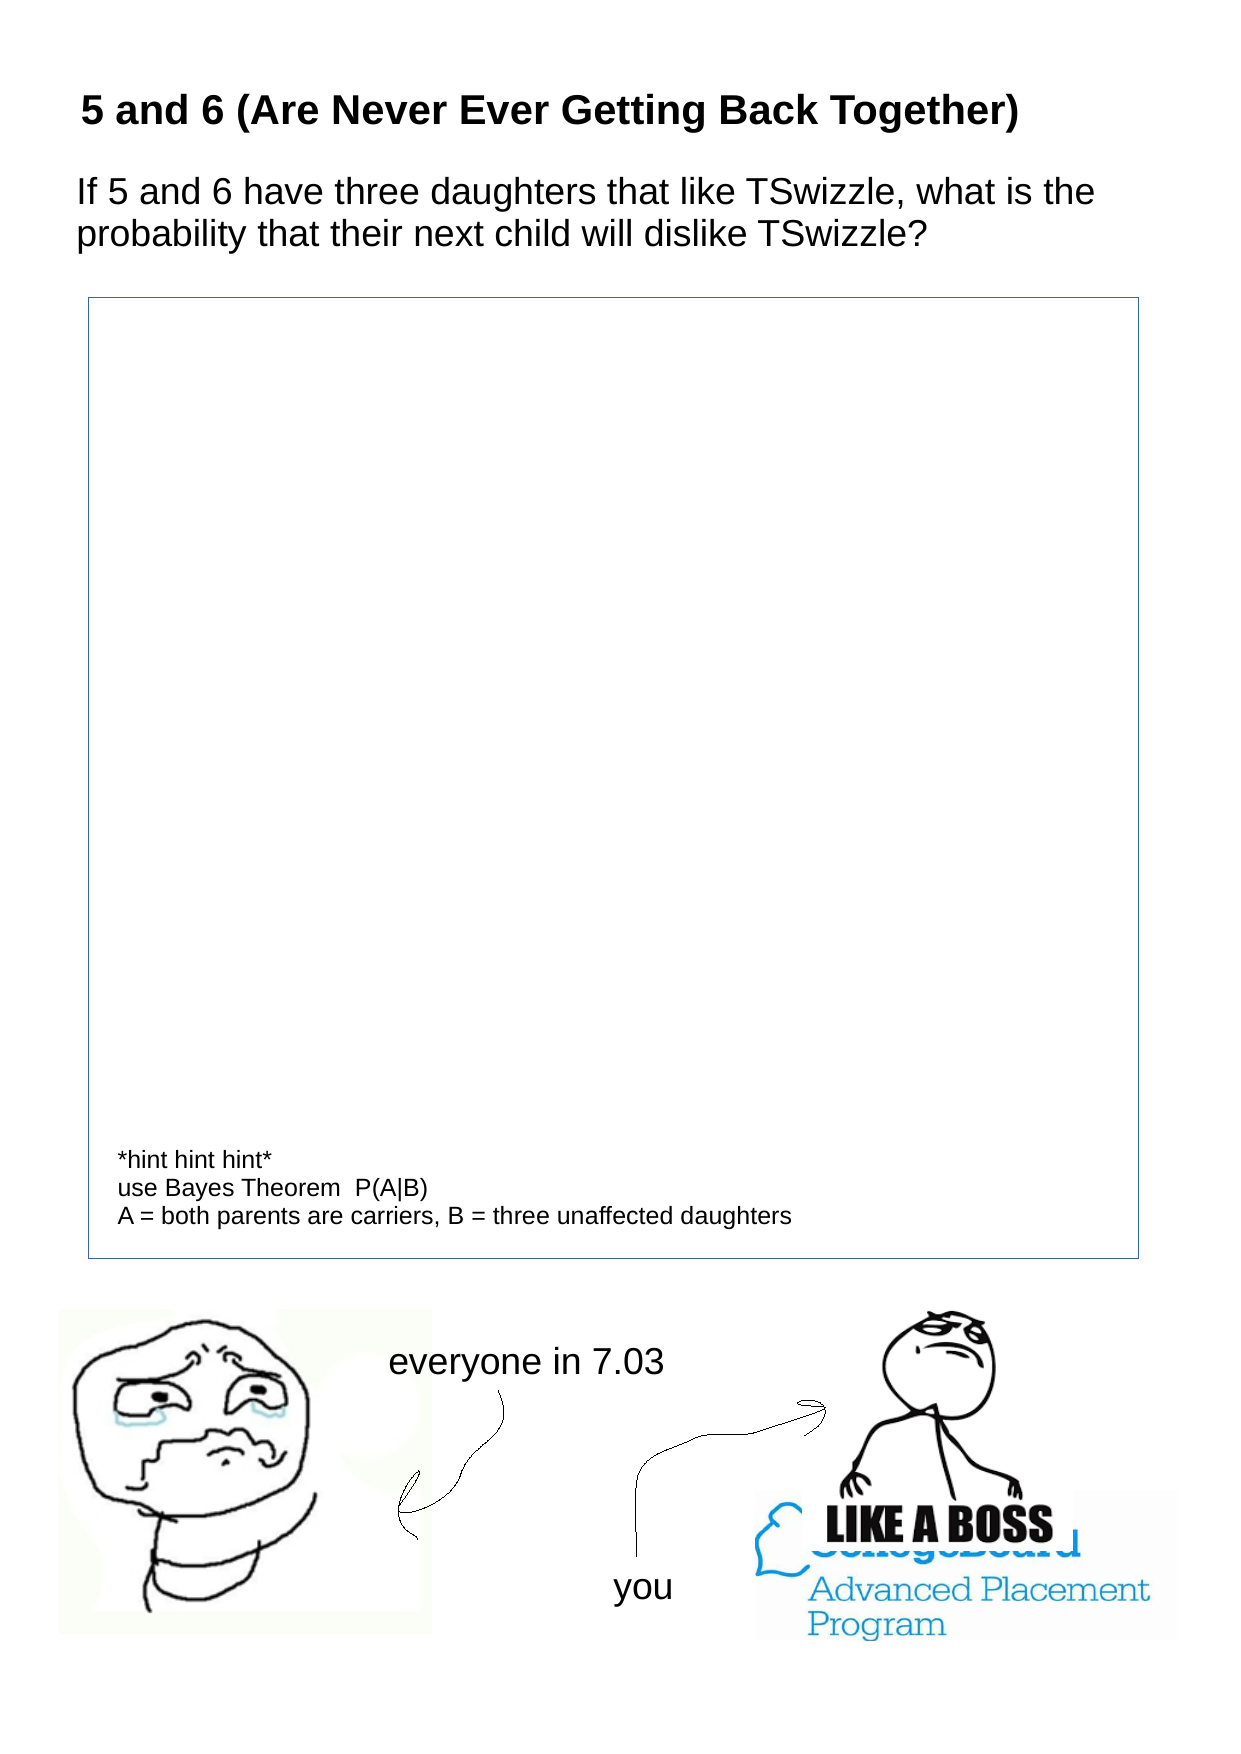

5 and 6 (Are Never Ever Getting Back Together)
If 5 and 6 have three daughters that like TSwizzle, what is the
probability that their next child will dislike TSwizzle?
*hint hint hint*
use Bayes Theorem P(A|B)
A = both parents are carriers, B = three unaffected daughters
everyone in 7.03
you